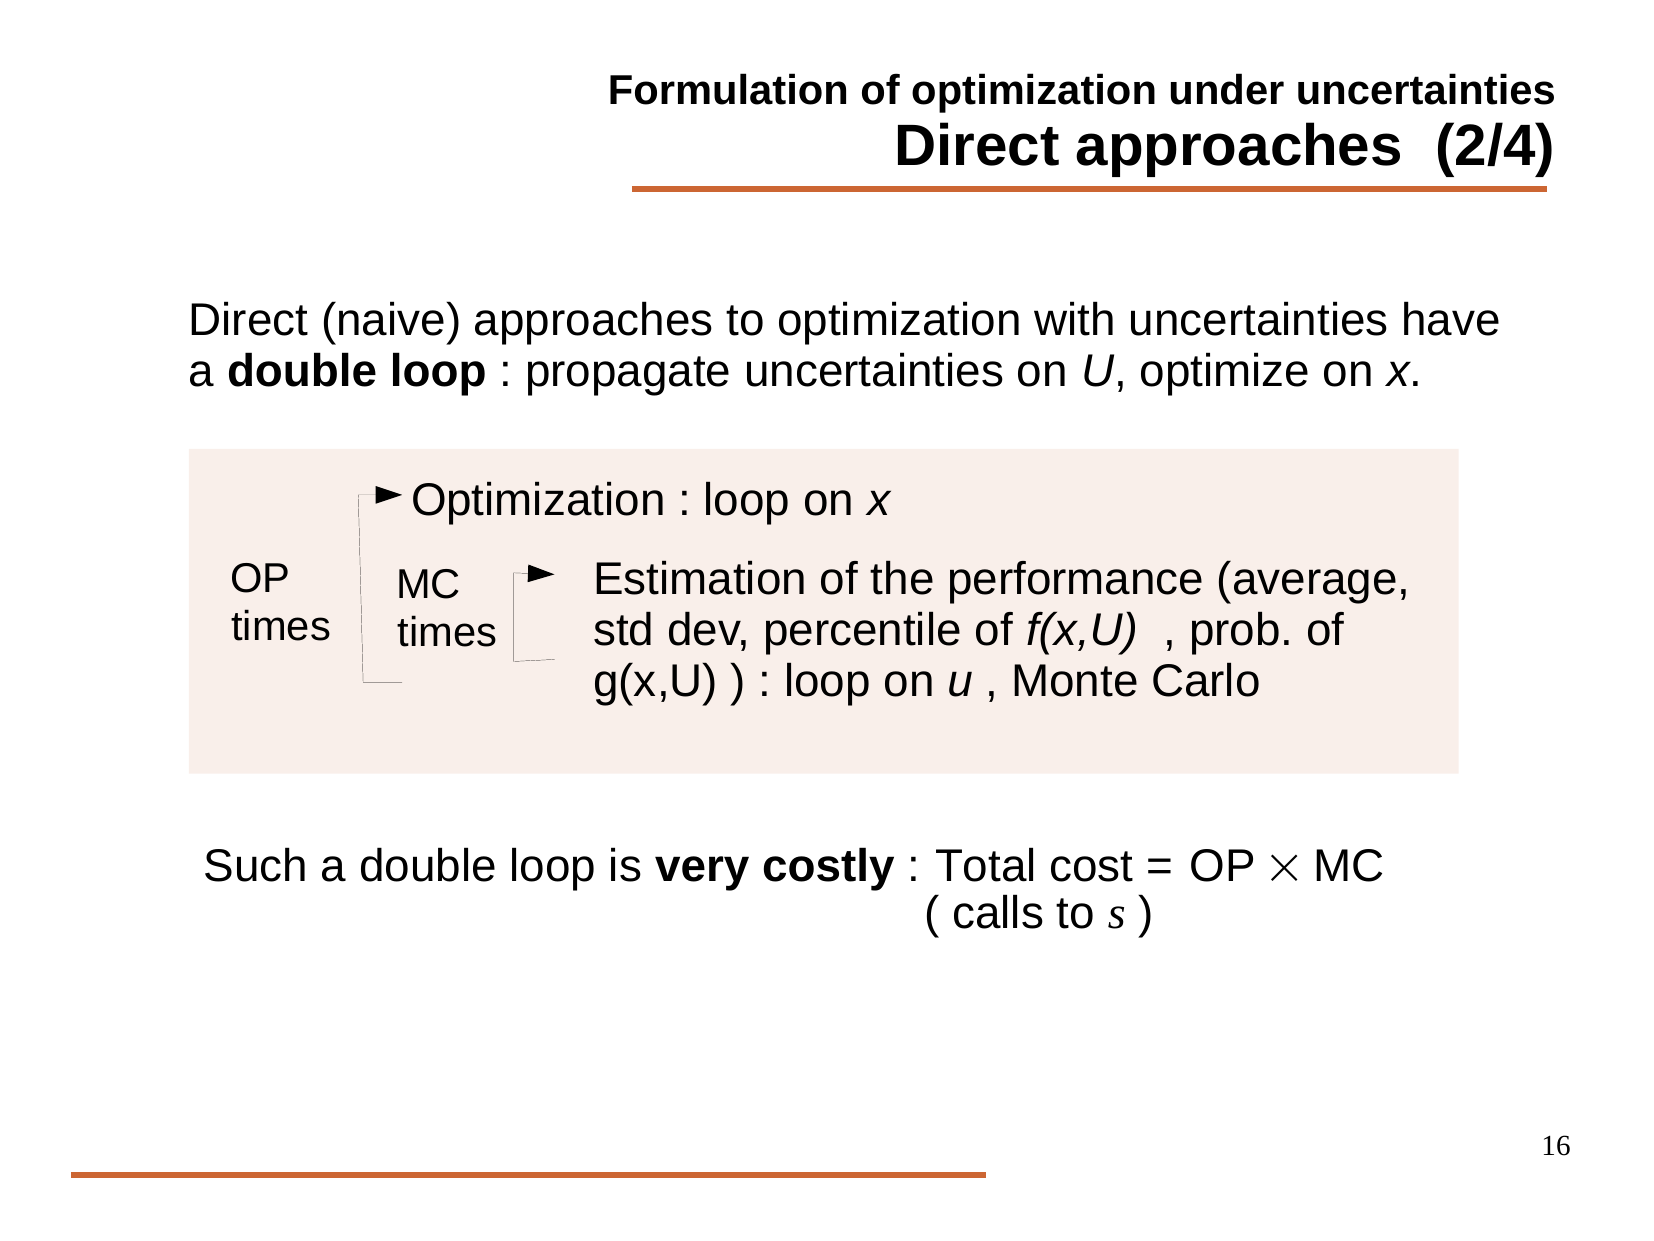

Formulation of optimization under uncertainties
Direct approaches (2/4)
Direct (naive) approaches to optimization with uncertainties have a double loop : propagate uncertainties on U, optimize on x.
Optimization : loop on x
Estimation of the performance (average, std dev, percentile of f(x,U) , prob. of g(x,U) ) : loop on u , Monte Carlo
Such a double loop is very costly :
( calls to s )
16